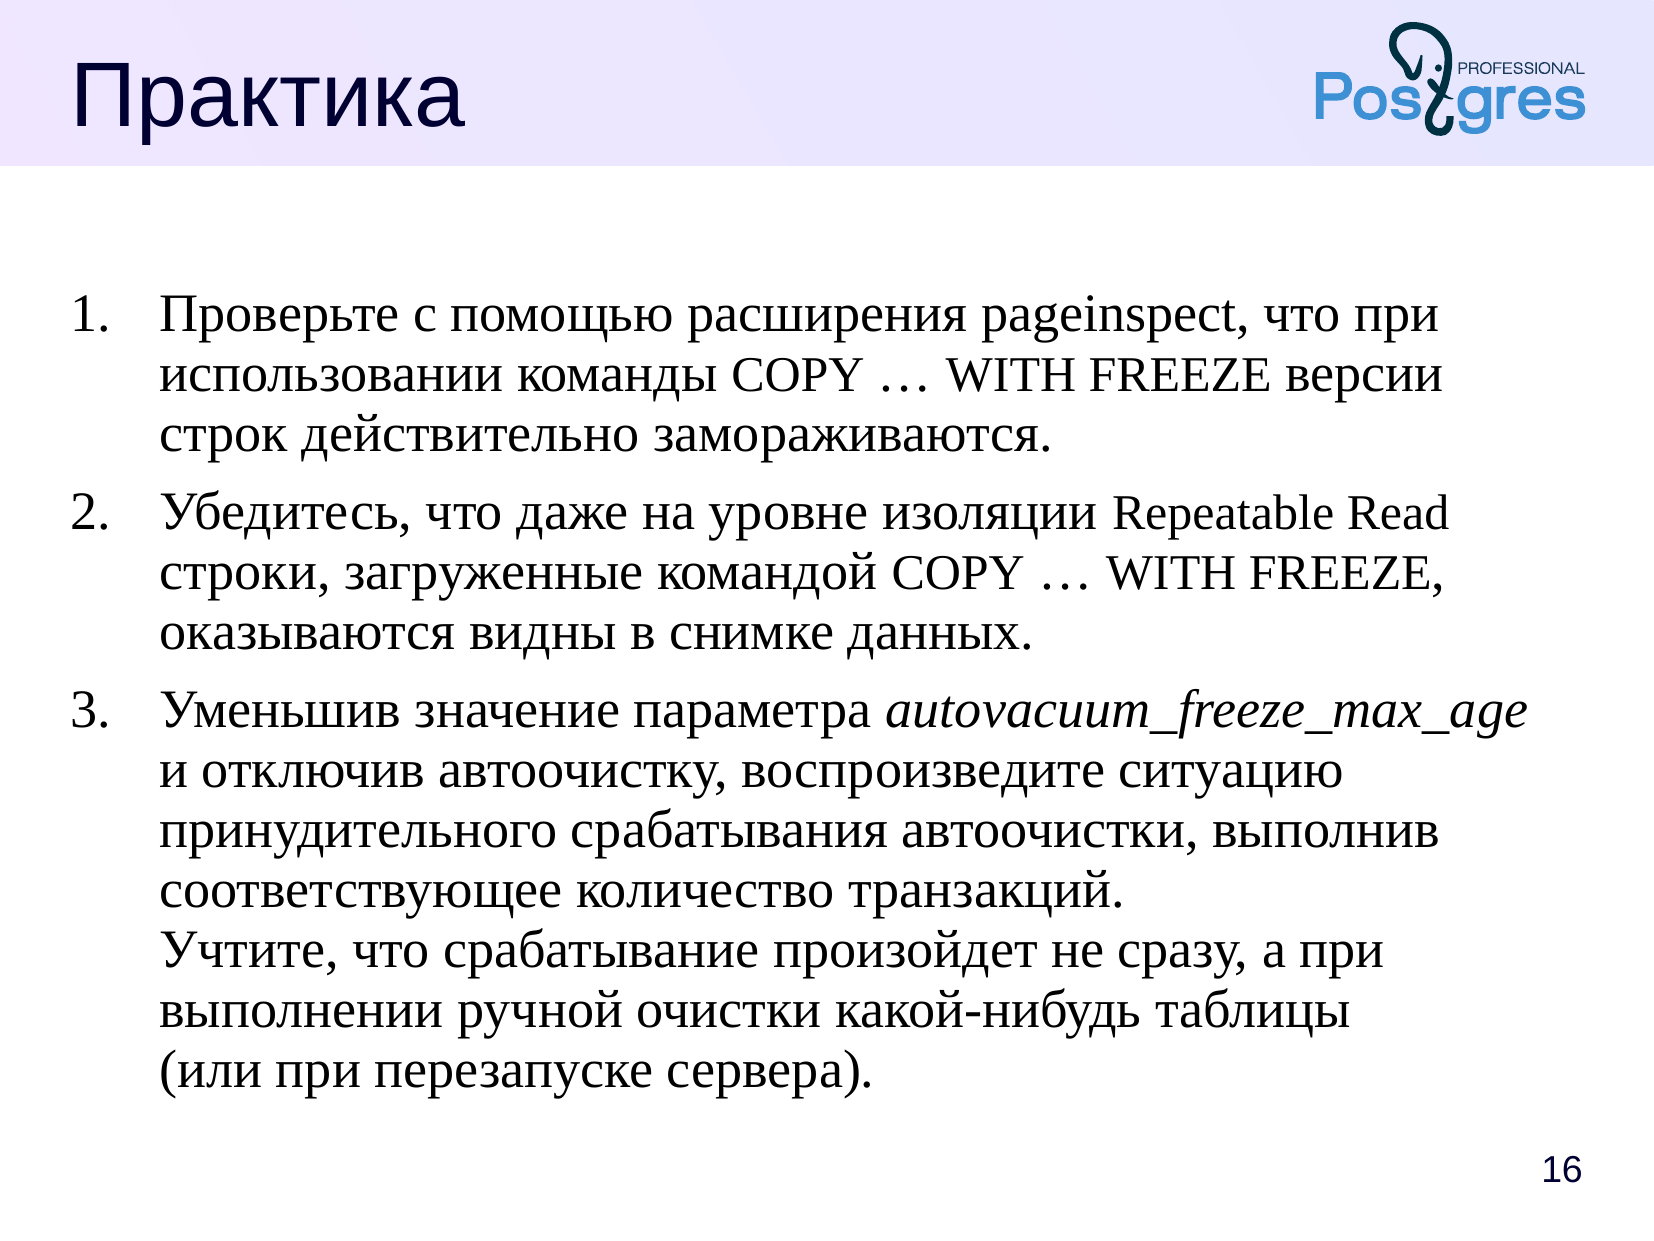

# Практика
Проверьте с помощью расширения pageinspect, что при использовании команды COPY … WITH FREEZE версии строк действительно замораживаются.
Убедитесь, что даже на уровне изоляции Repeatable Read строки, загруженные командой COPY … WITH FREEZE, оказываются видны в снимке данных.
Уменьшив значение параметра autovacuum_freeze_max_age
и отключив автоочистку, воспроизведите ситуацию принудительного срабатывания автоочистки, выполнив соответствующее количество транзакций.
Учтите, что срабатывание произойдет не сразу, а при выполнении ручной очистки какой-нибудь таблицы
(или при перезапуске сервера).